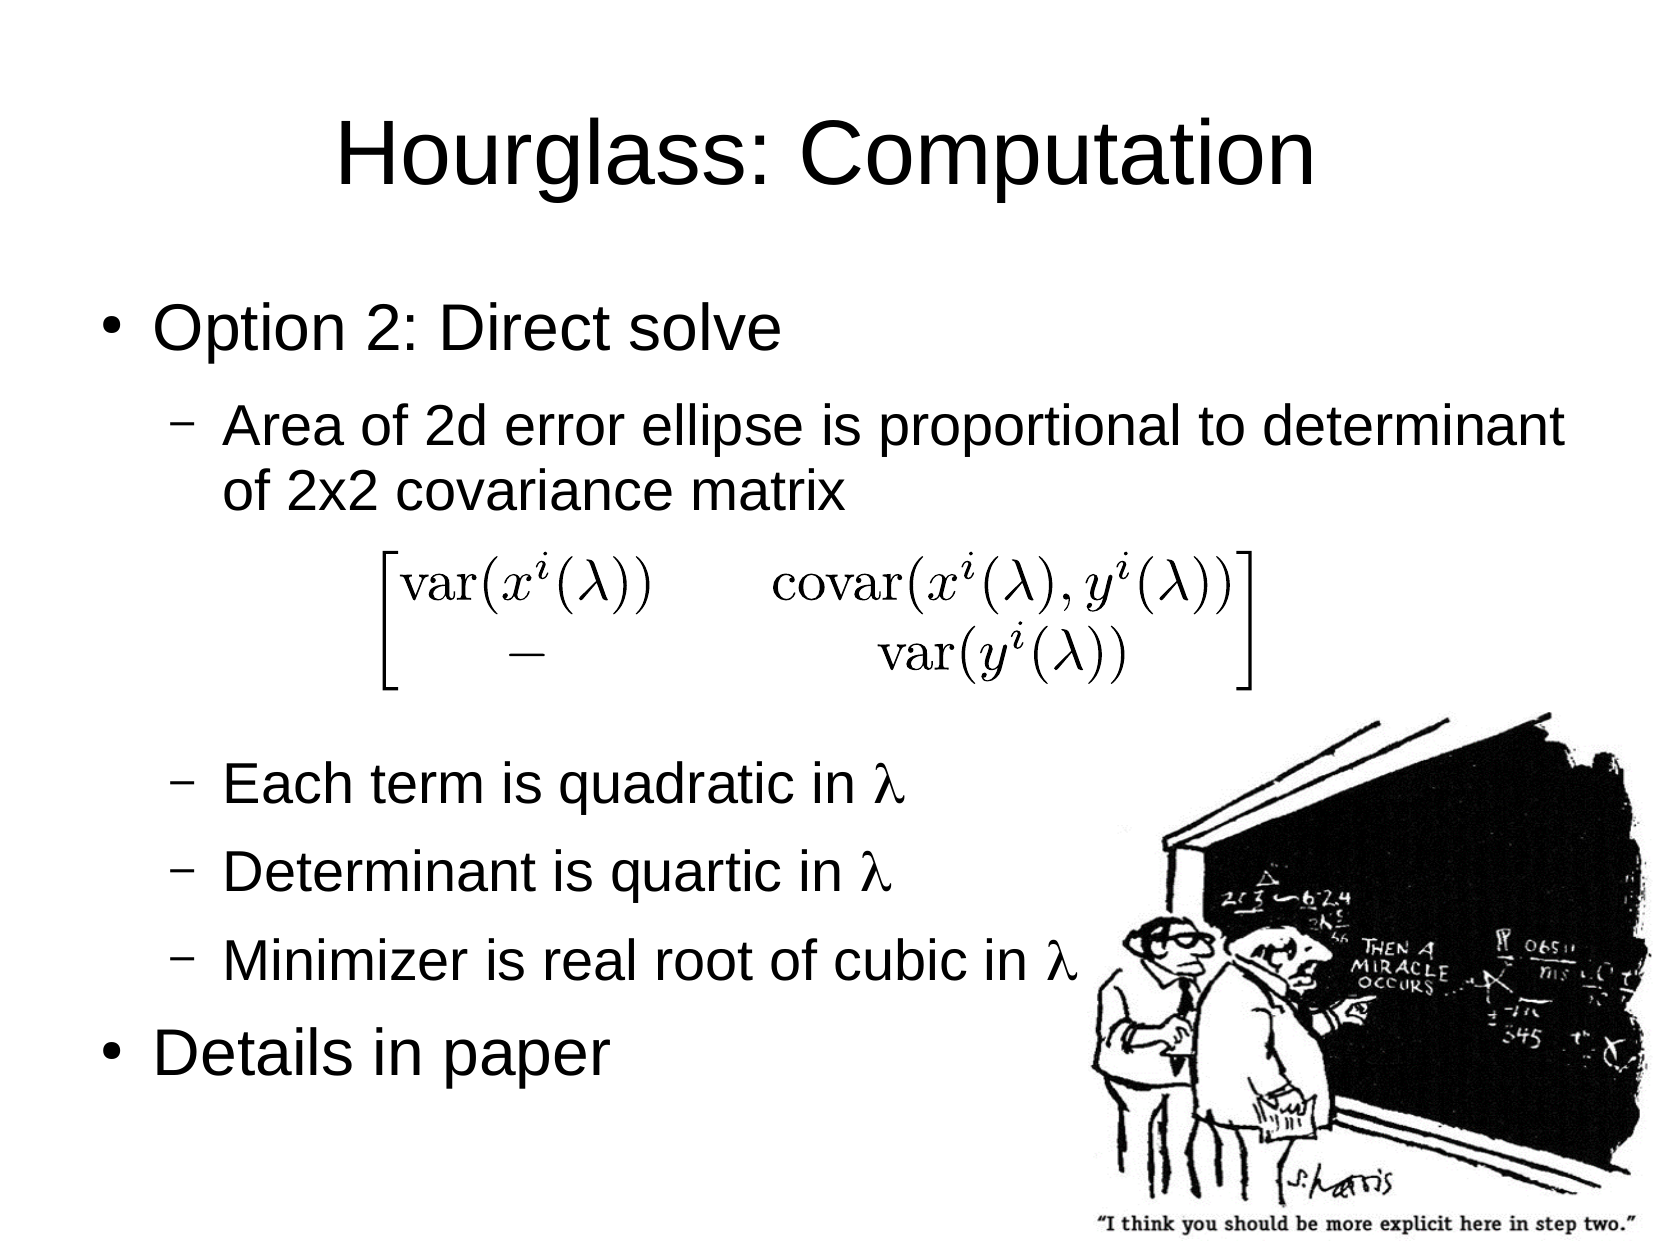

# Hourglass: Computation
Option 2: Direct solve
Area of 2d error ellipse is proportional to determinant of 2x2 covariance matrix
Each term is quadratic in l
Determinant is quartic in l
Minimizer is real root of cubic in l
Details in paper